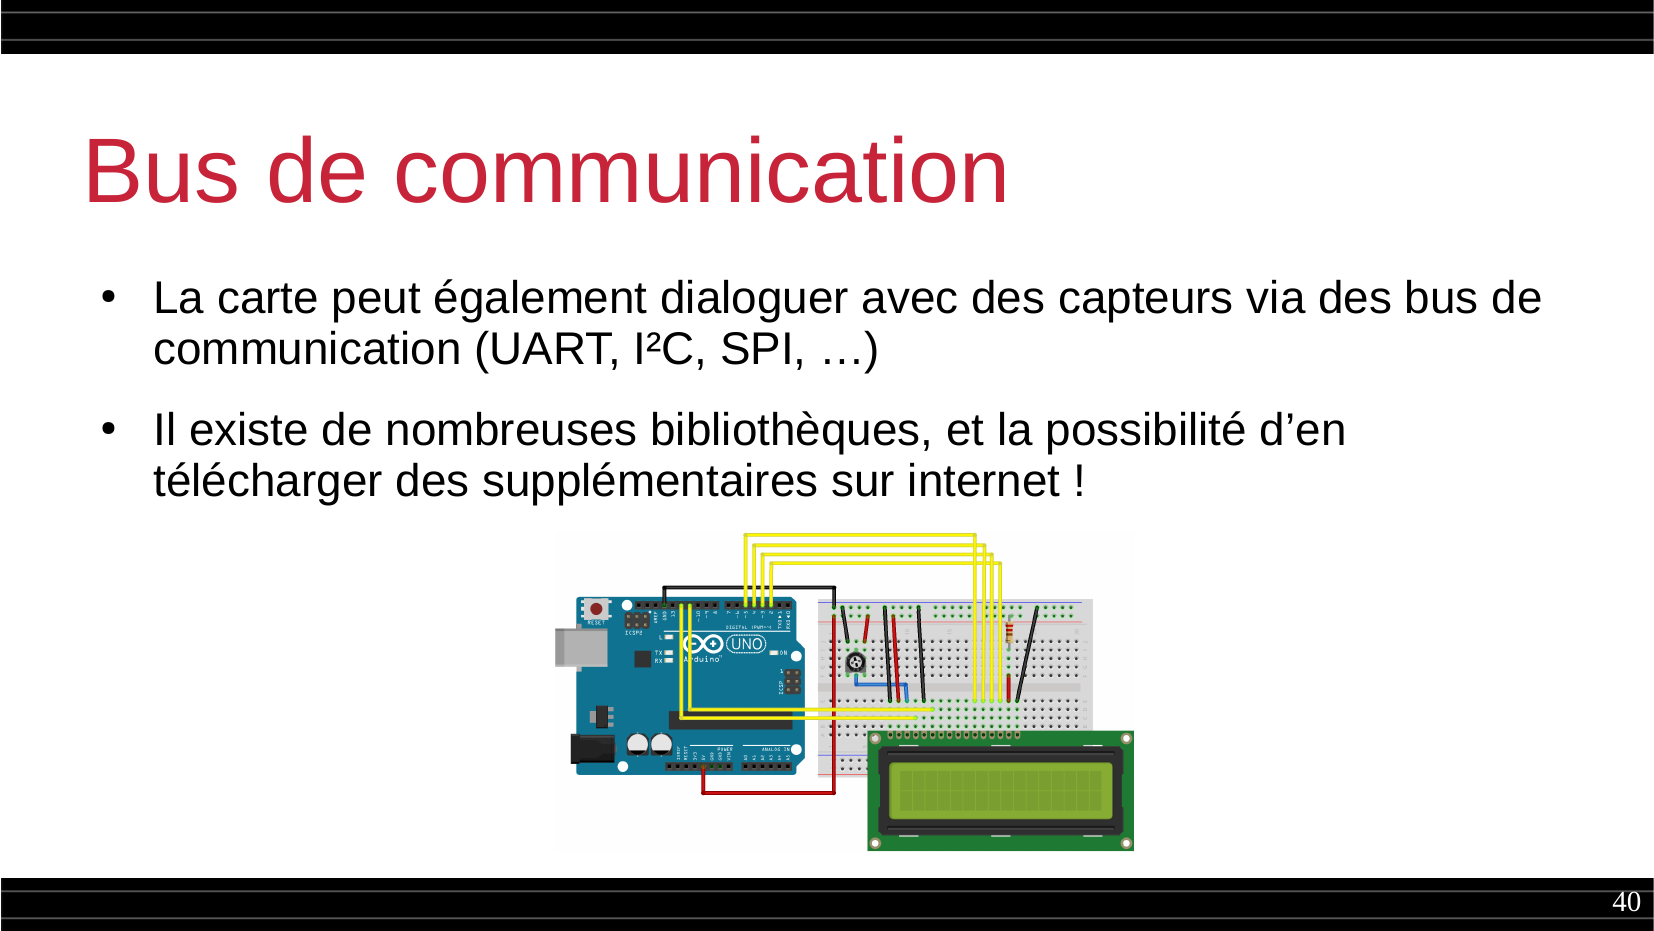

# Bus de communication
La carte peut également dialoguer avec des capteurs via des bus de communication (UART, I²C, SPI, …)
Il existe de nombreuses bibliothèques, et la possibilité d’en télécharger des supplémentaires sur internet !